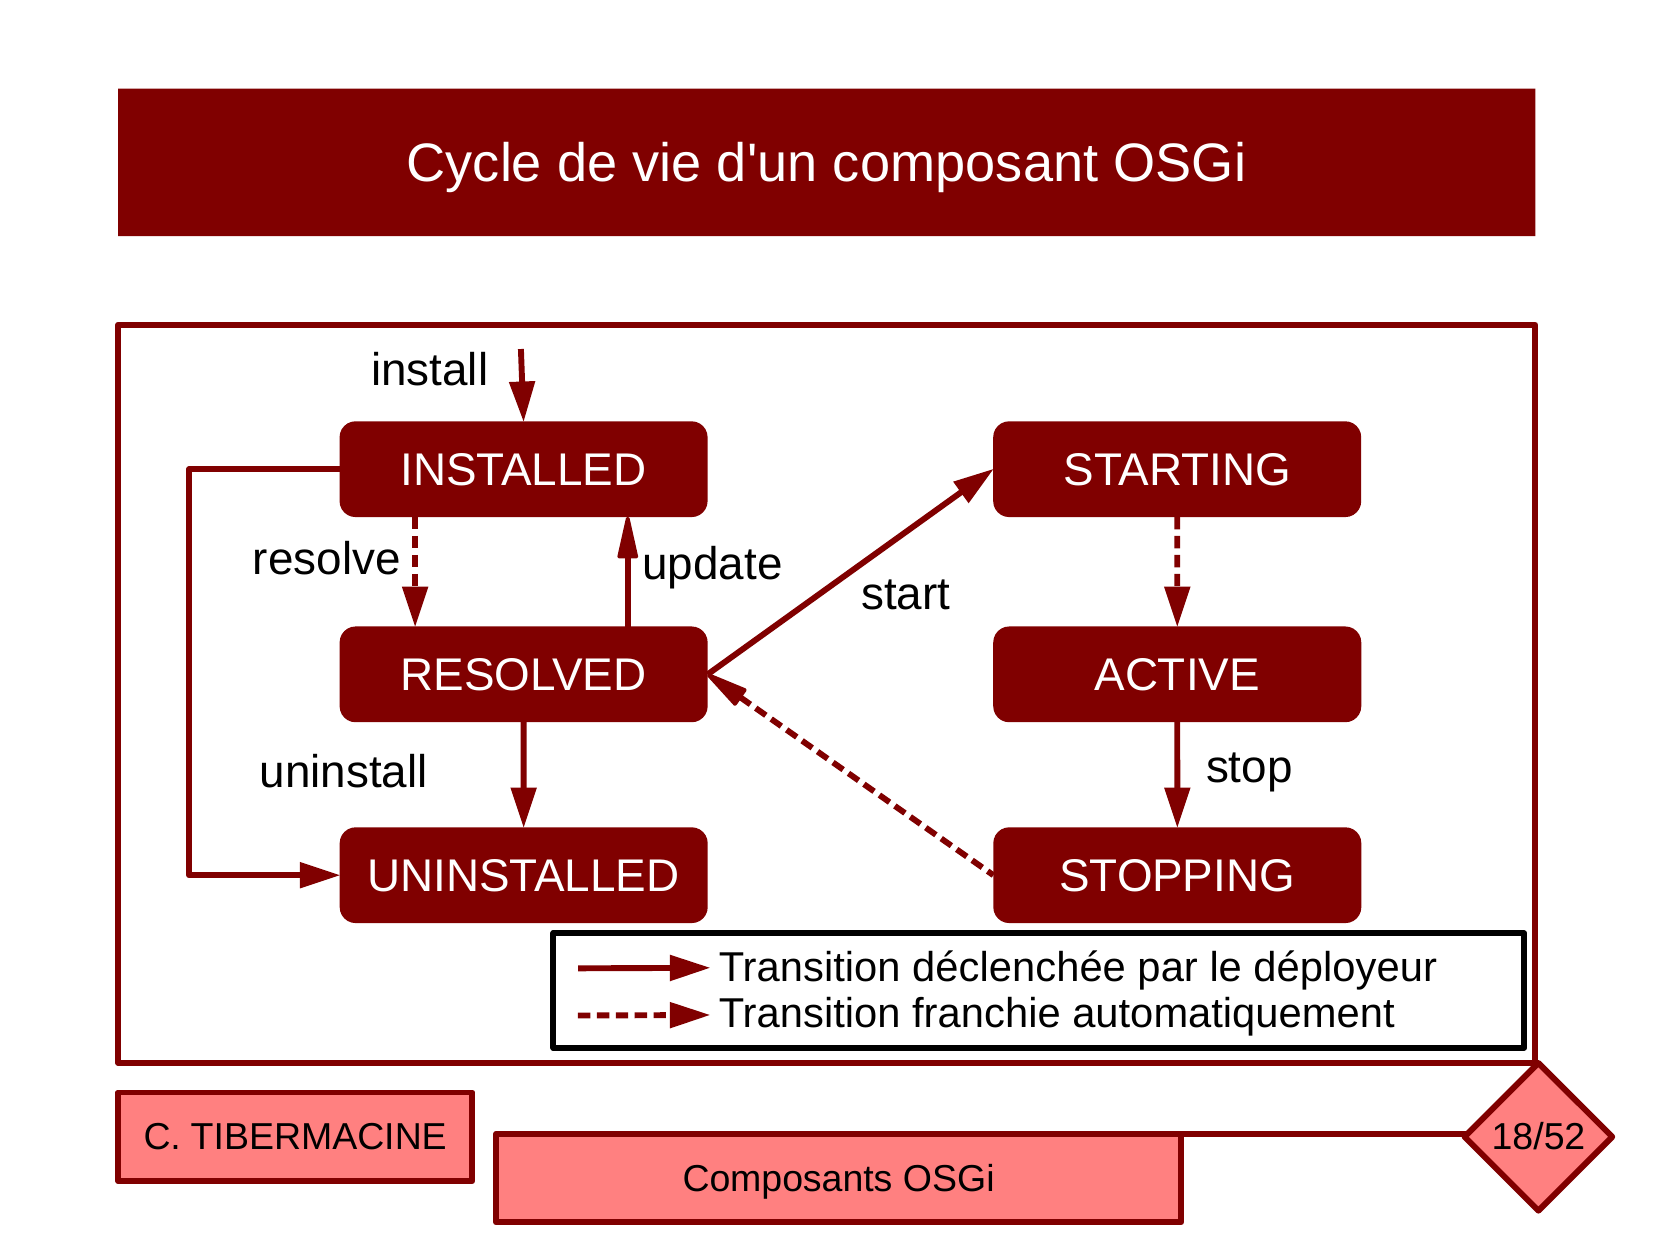

Cycle de vie d'un composant OSGi
install
INSTALLED
STARTING
resolve
update
start
RESOLVED
ACTIVE
stop
uninstall
UNINSTALLED
STOPPING
		Transition déclenchée par le déployeur
		Transition franchie automatiquement
C. TIBERMACINE
Composants OSGi